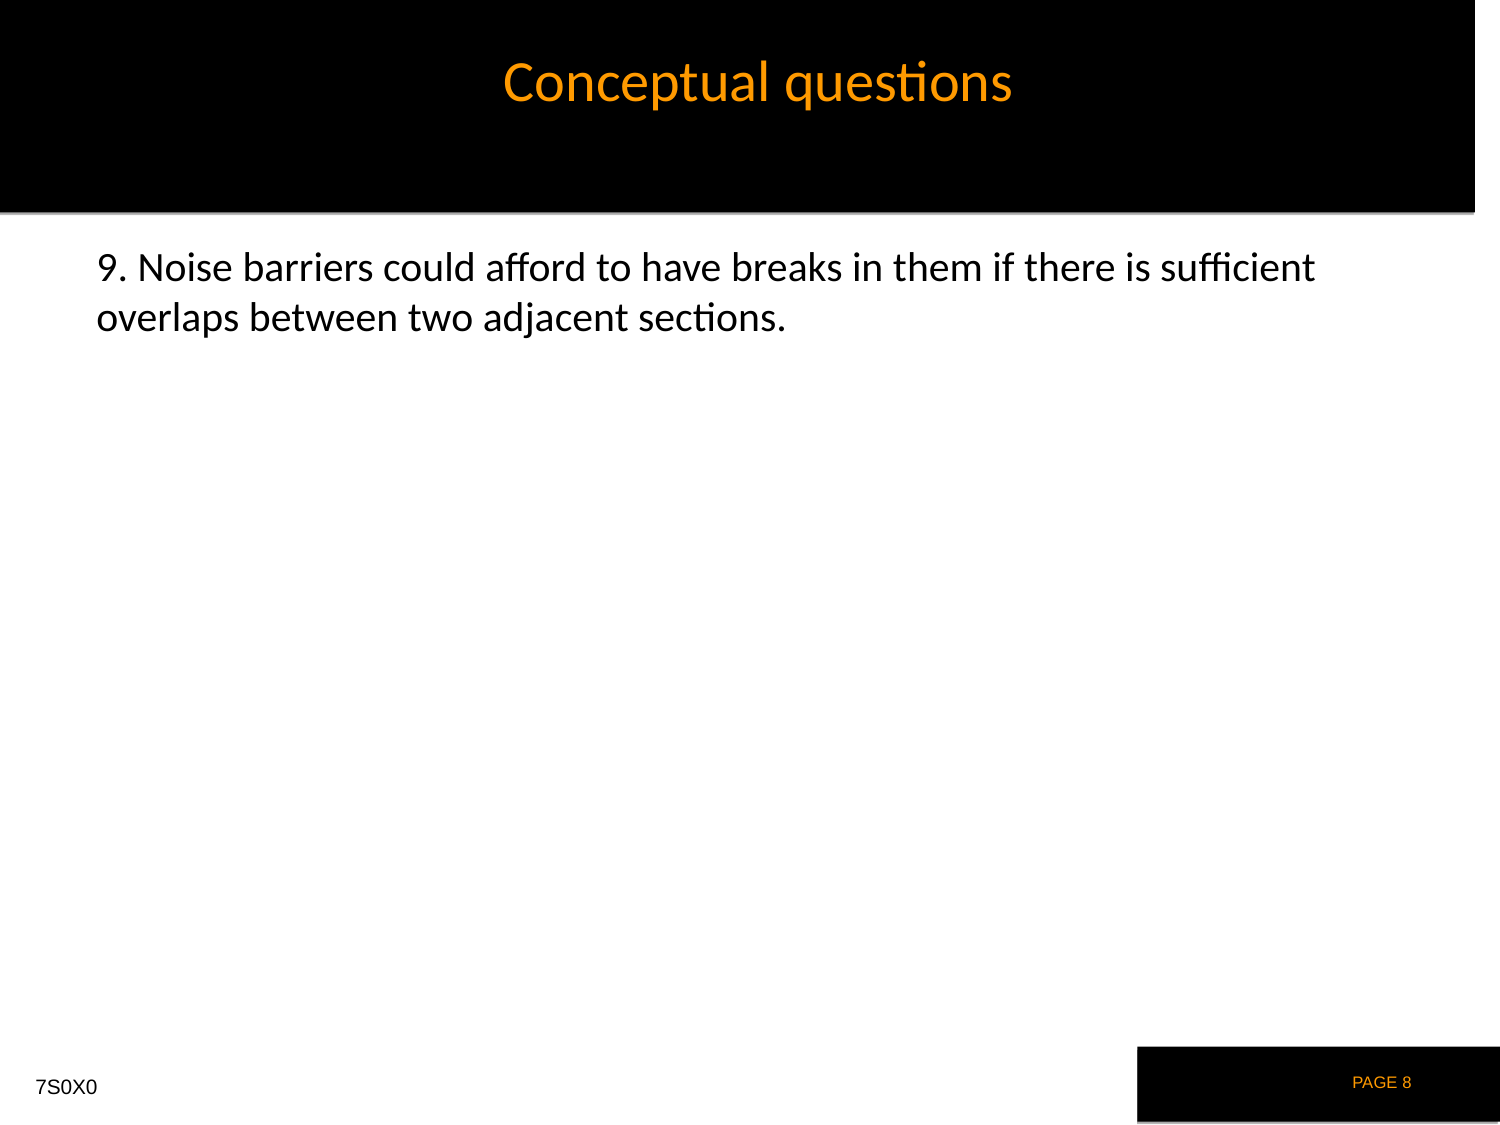

# Conceptual questions
9. Noise barriers could afford to have breaks in them if there is sufficient overlaps between two adjacent sections.
PAGE 8
7S0X0
2017/02/09
PAGE